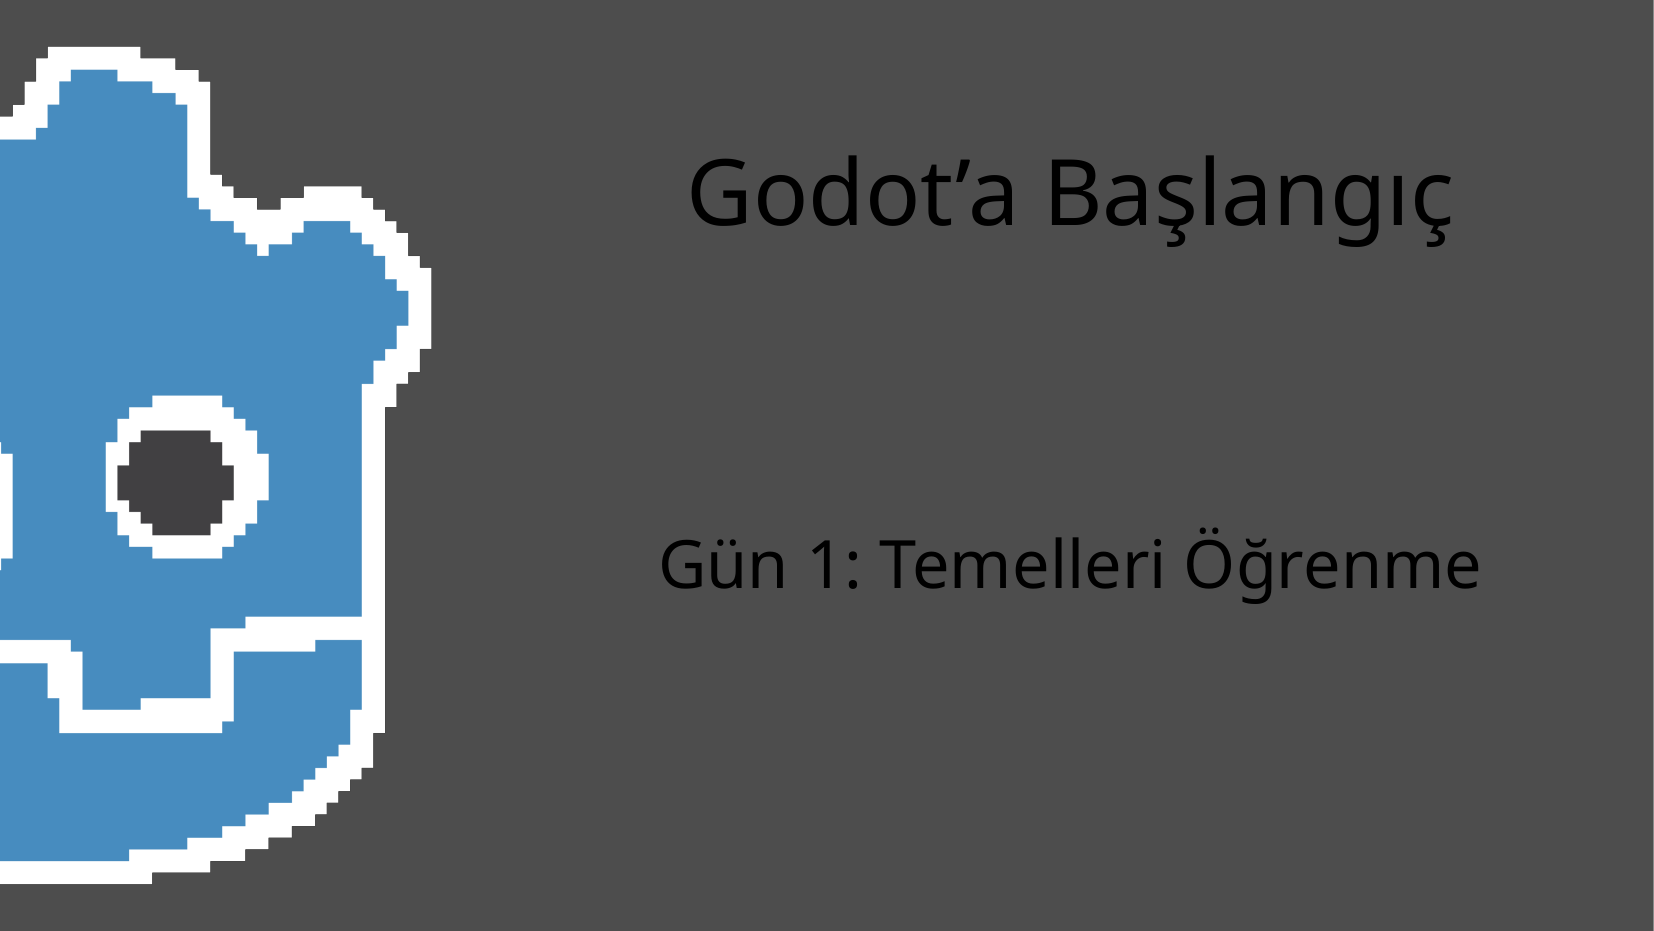

# Godot’a Başlangıç
Gün 1: Temelleri Öğrenme